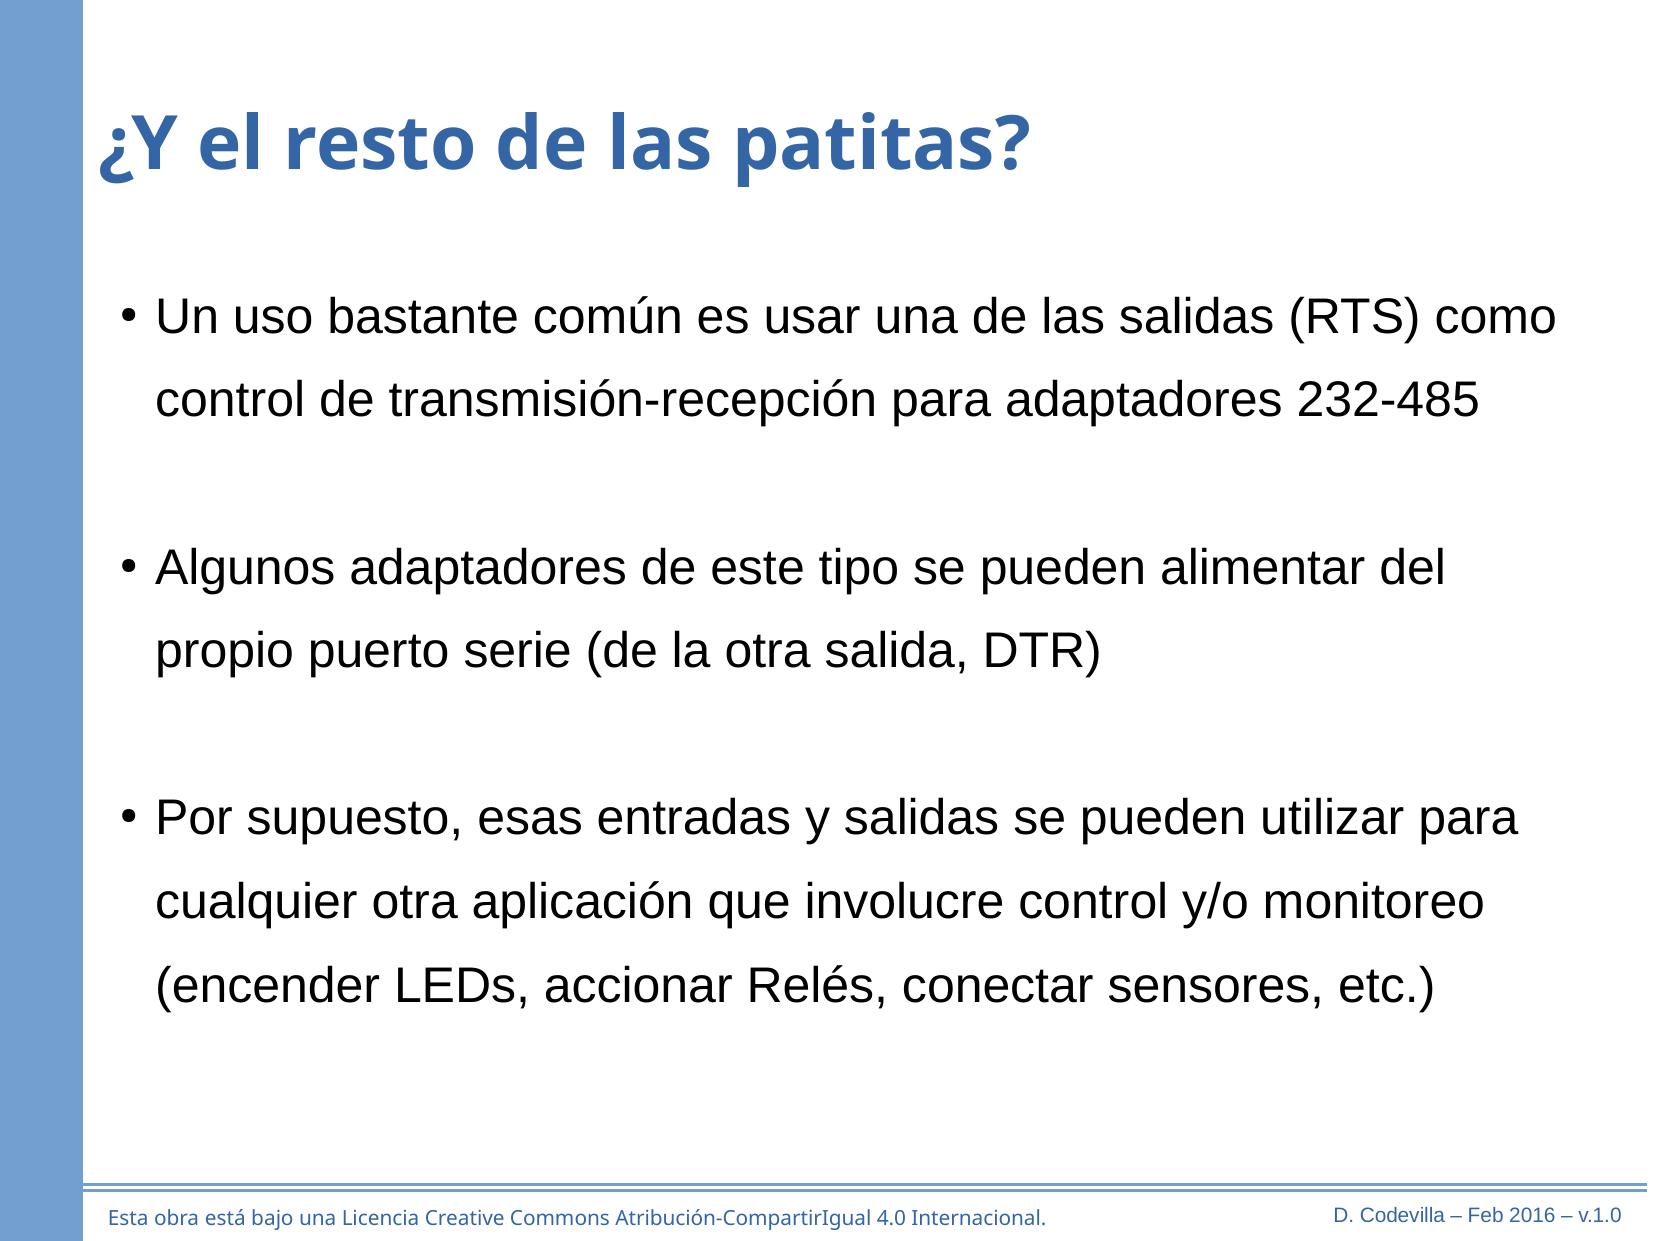

¿Y el resto de las patitas?
Un uso bastante común es usar una de las salidas (RTS) como control de transmisión-recepción para adaptadores 232-485
Algunos adaptadores de este tipo se pueden alimentar del propio puerto serie (de la otra salida, DTR)
Por supuesto, esas entradas y salidas se pueden utilizar para cualquier otra aplicación que involucre control y/o monitoreo (encender LEDs, accionar Relés, conectar sensores, etc.)